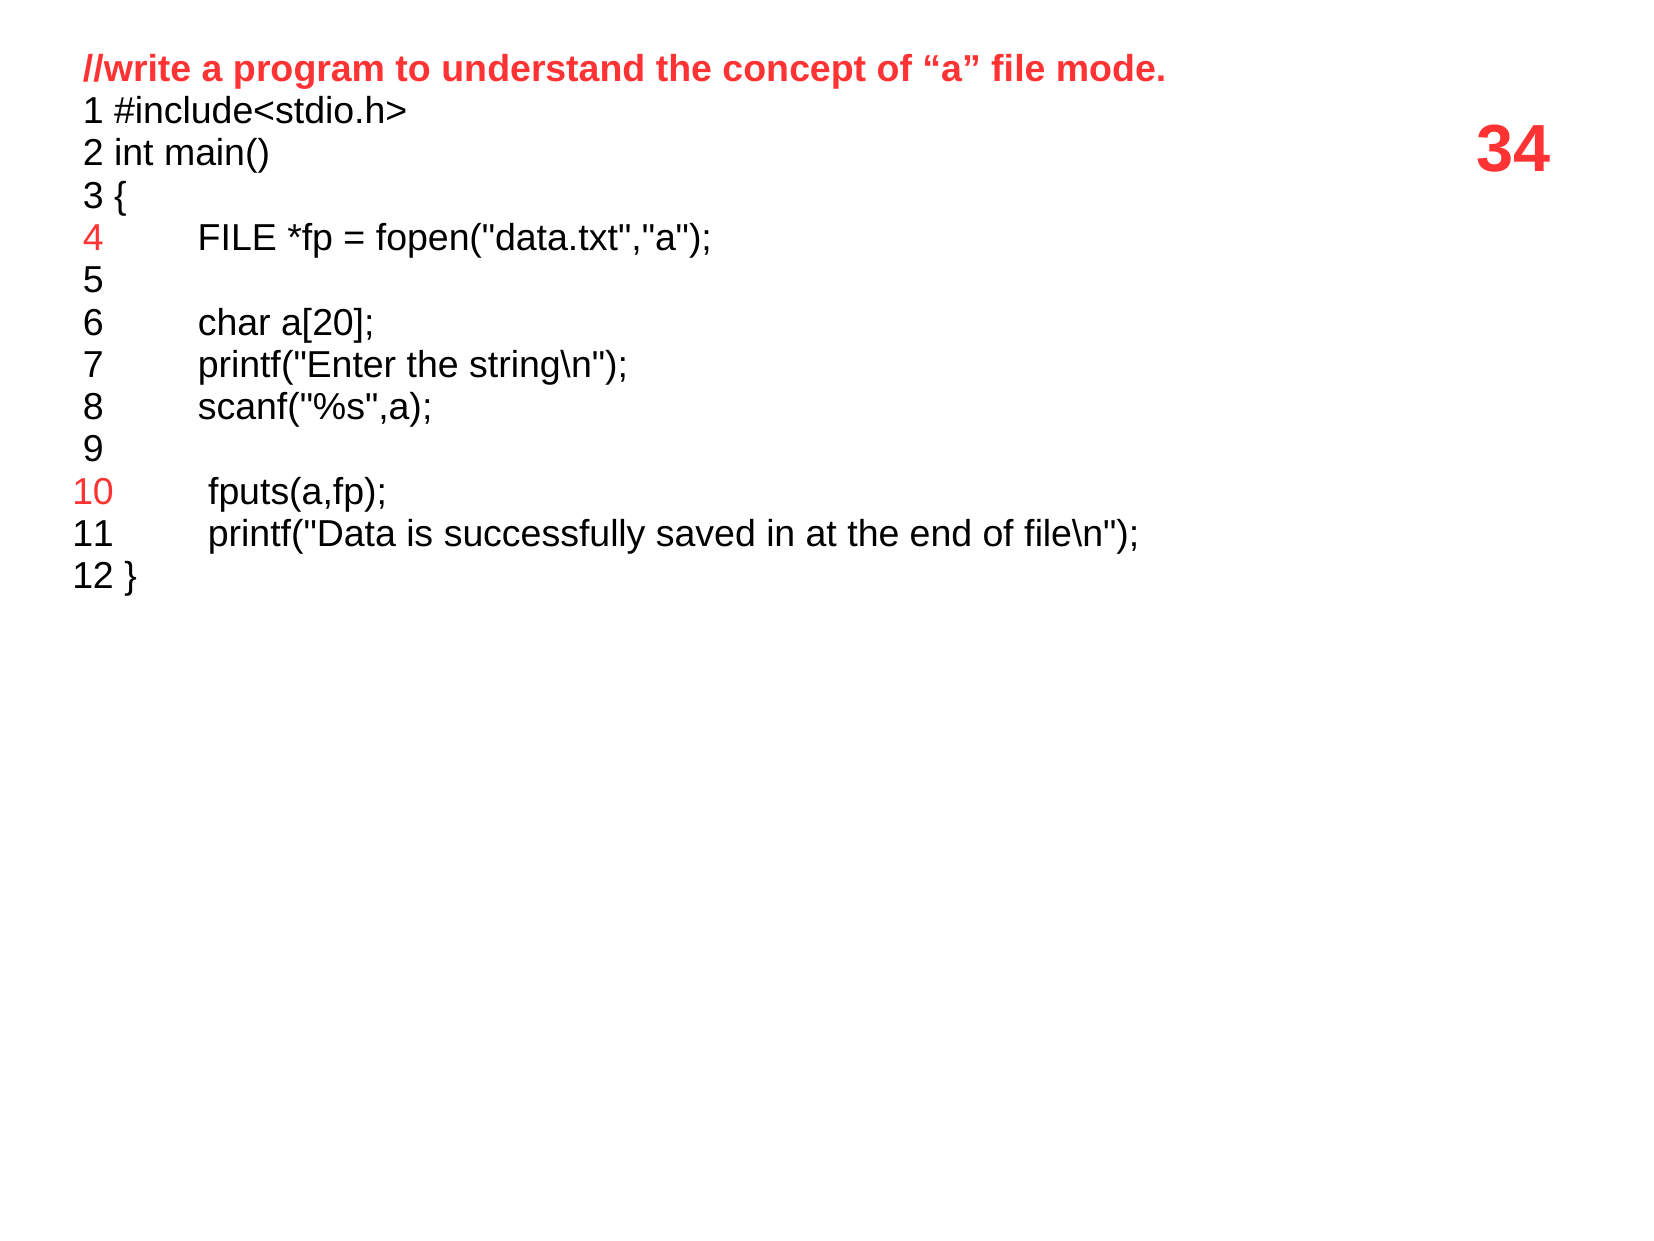

//write a program to understand the concept of “a” file mode.
 1 #include<stdio.h>
 2 int main()
 3 {
 4 FILE *fp = fopen("data.txt","a");
 5
 6 char a[20];
 7 printf("Enter the string\n");
 8 scanf("%s",a);
 9
 10 fputs(a,fp);
 11 printf("Data is successfully saved in at the end of file\n");
 12 }
34